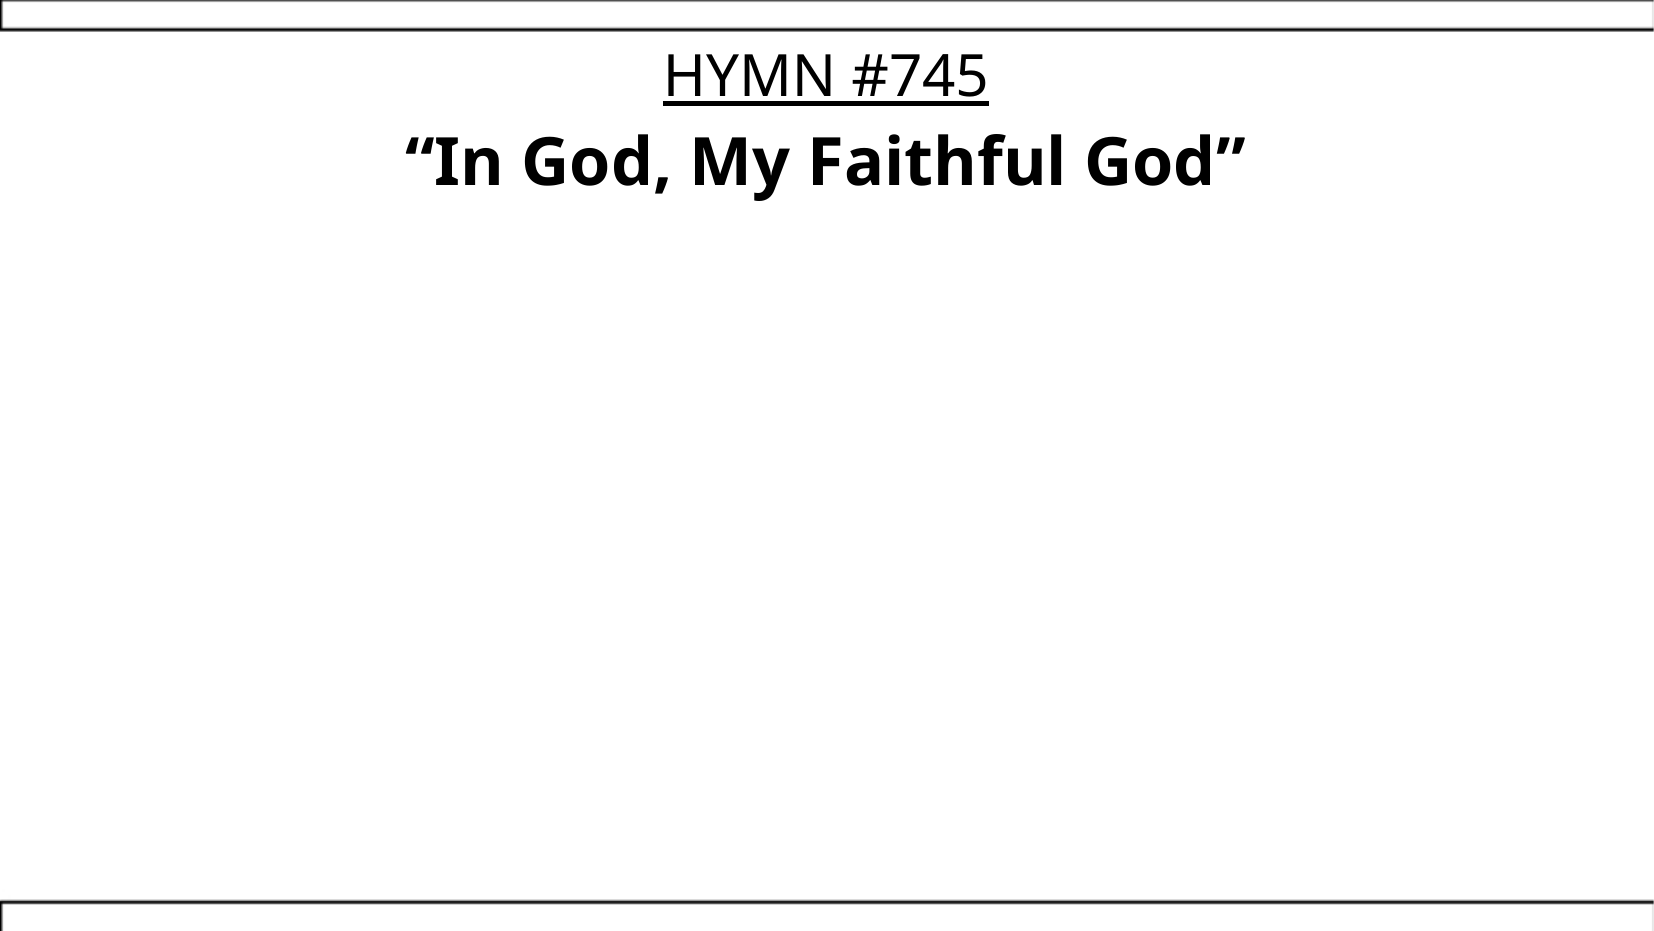

HYMN #745
“In God, My Faithful God”